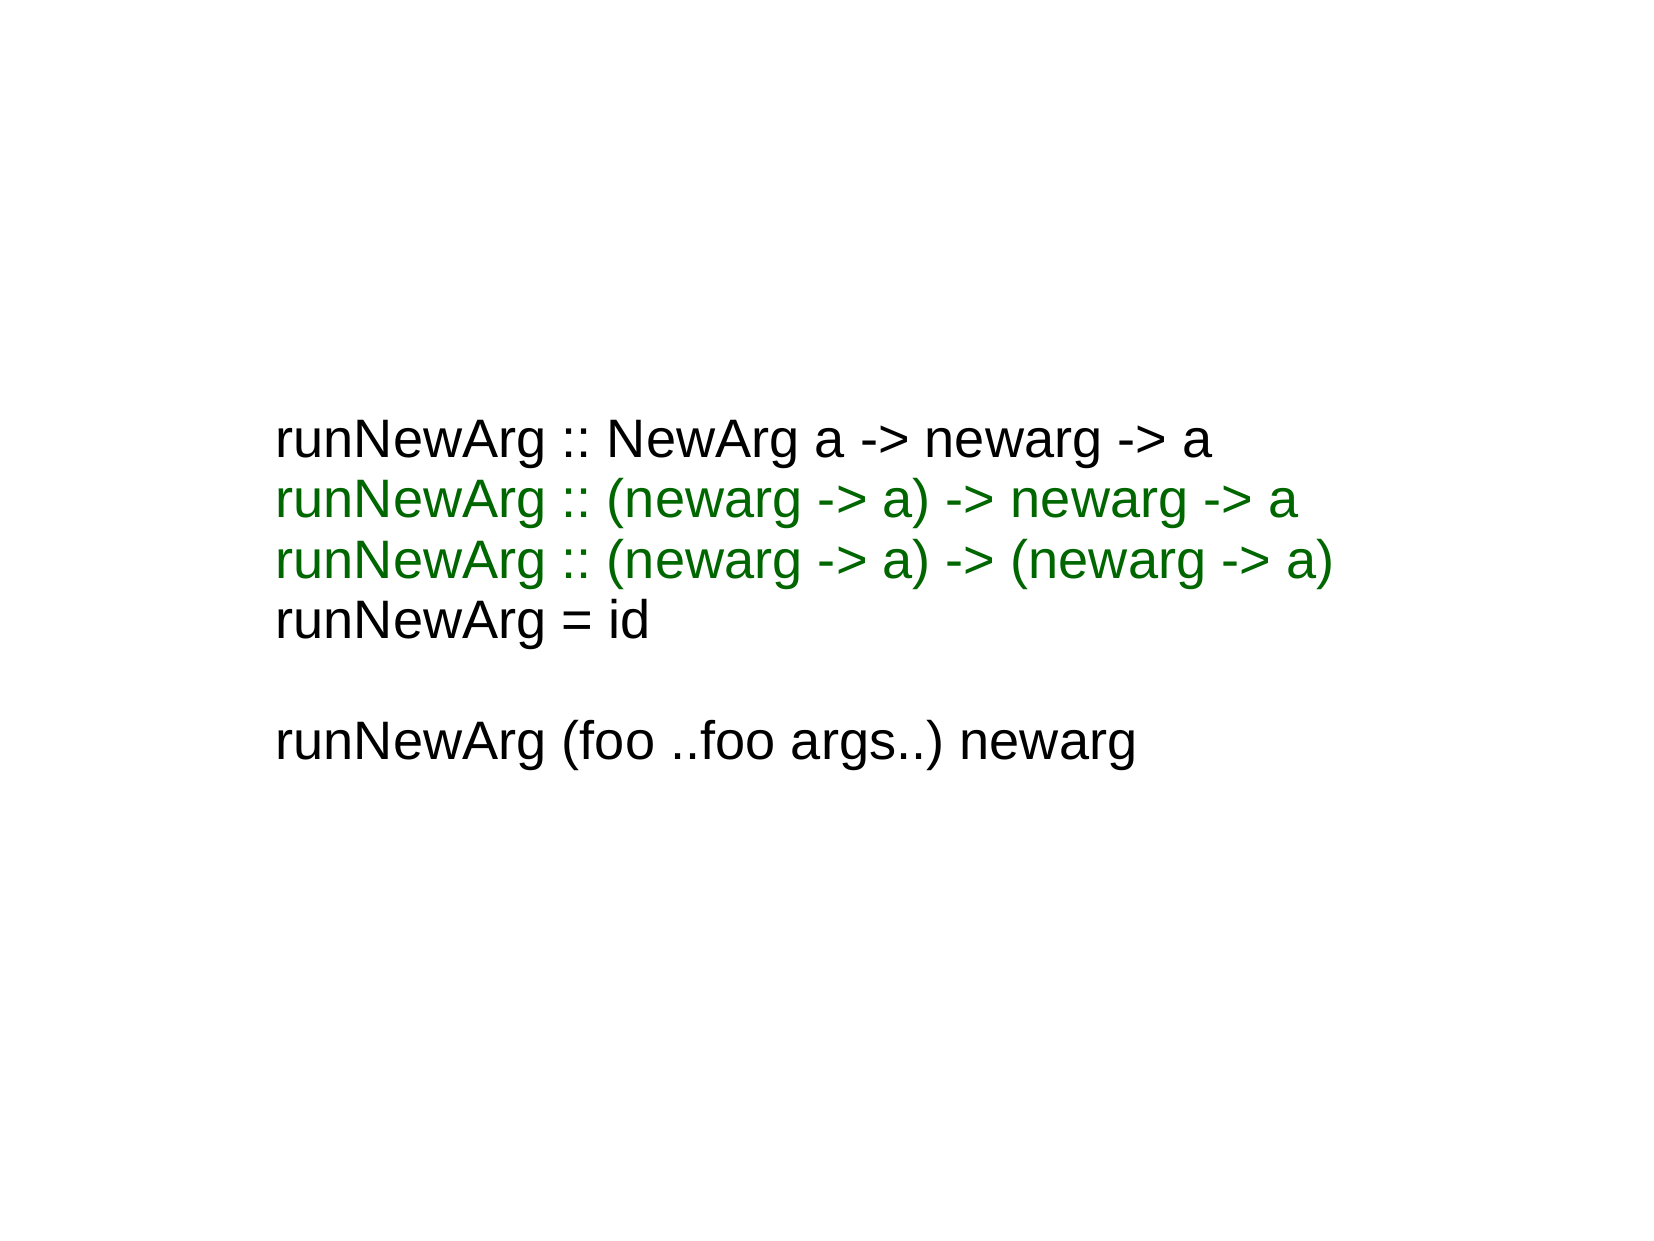

# runNewArg :: NewArg a -> newarg -> a
runNewArg :: (newarg -> a) -> newarg -> a
runNewArg :: (newarg -> a) -> (newarg -> a)
runNewArg = id
runNewArg (foo ..foo args..) newarg